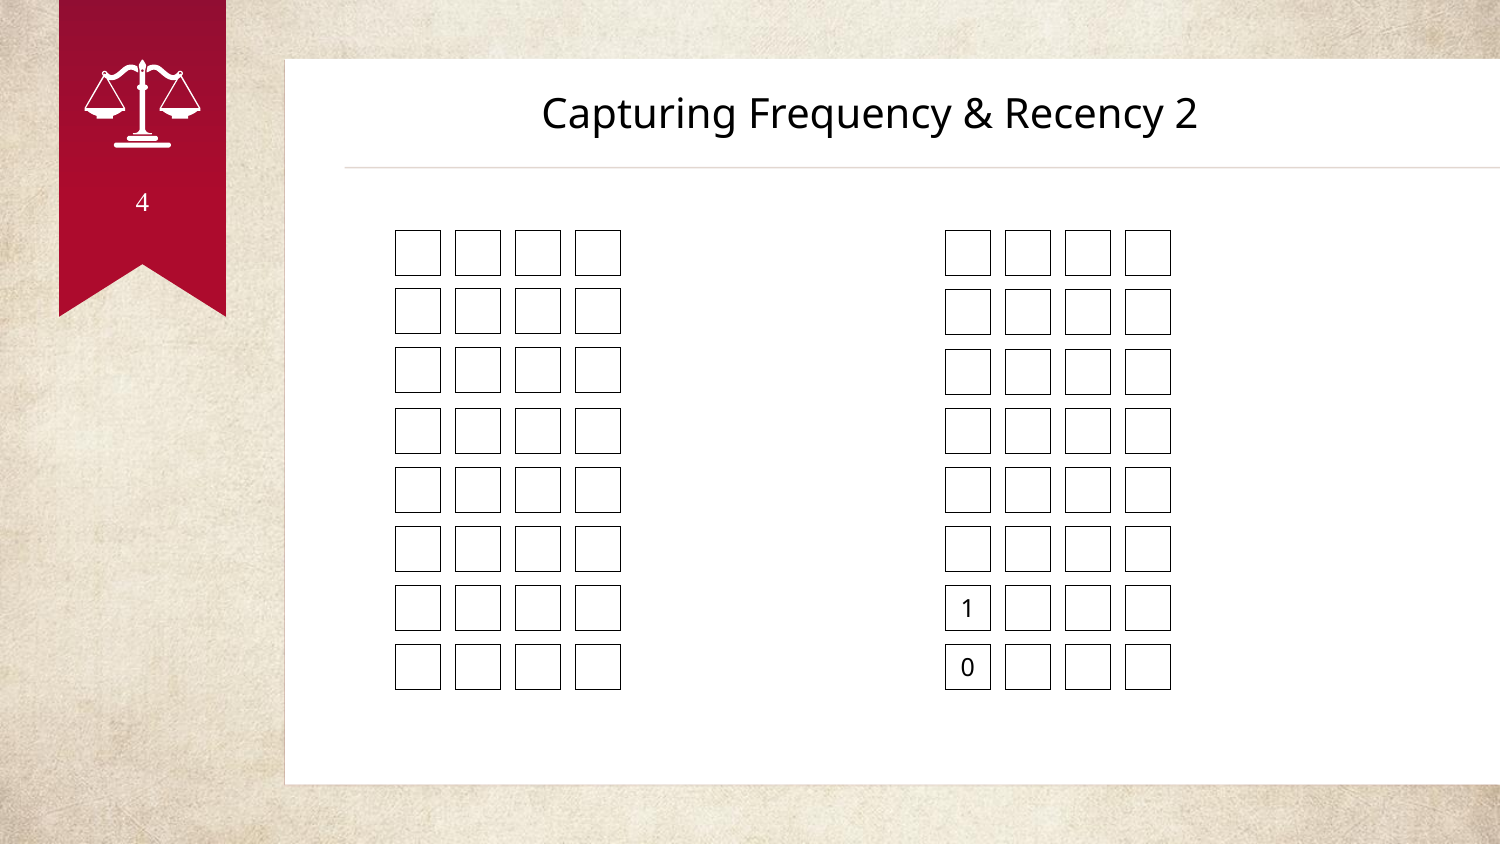

Capturing Frequency & Recency 2
1
0